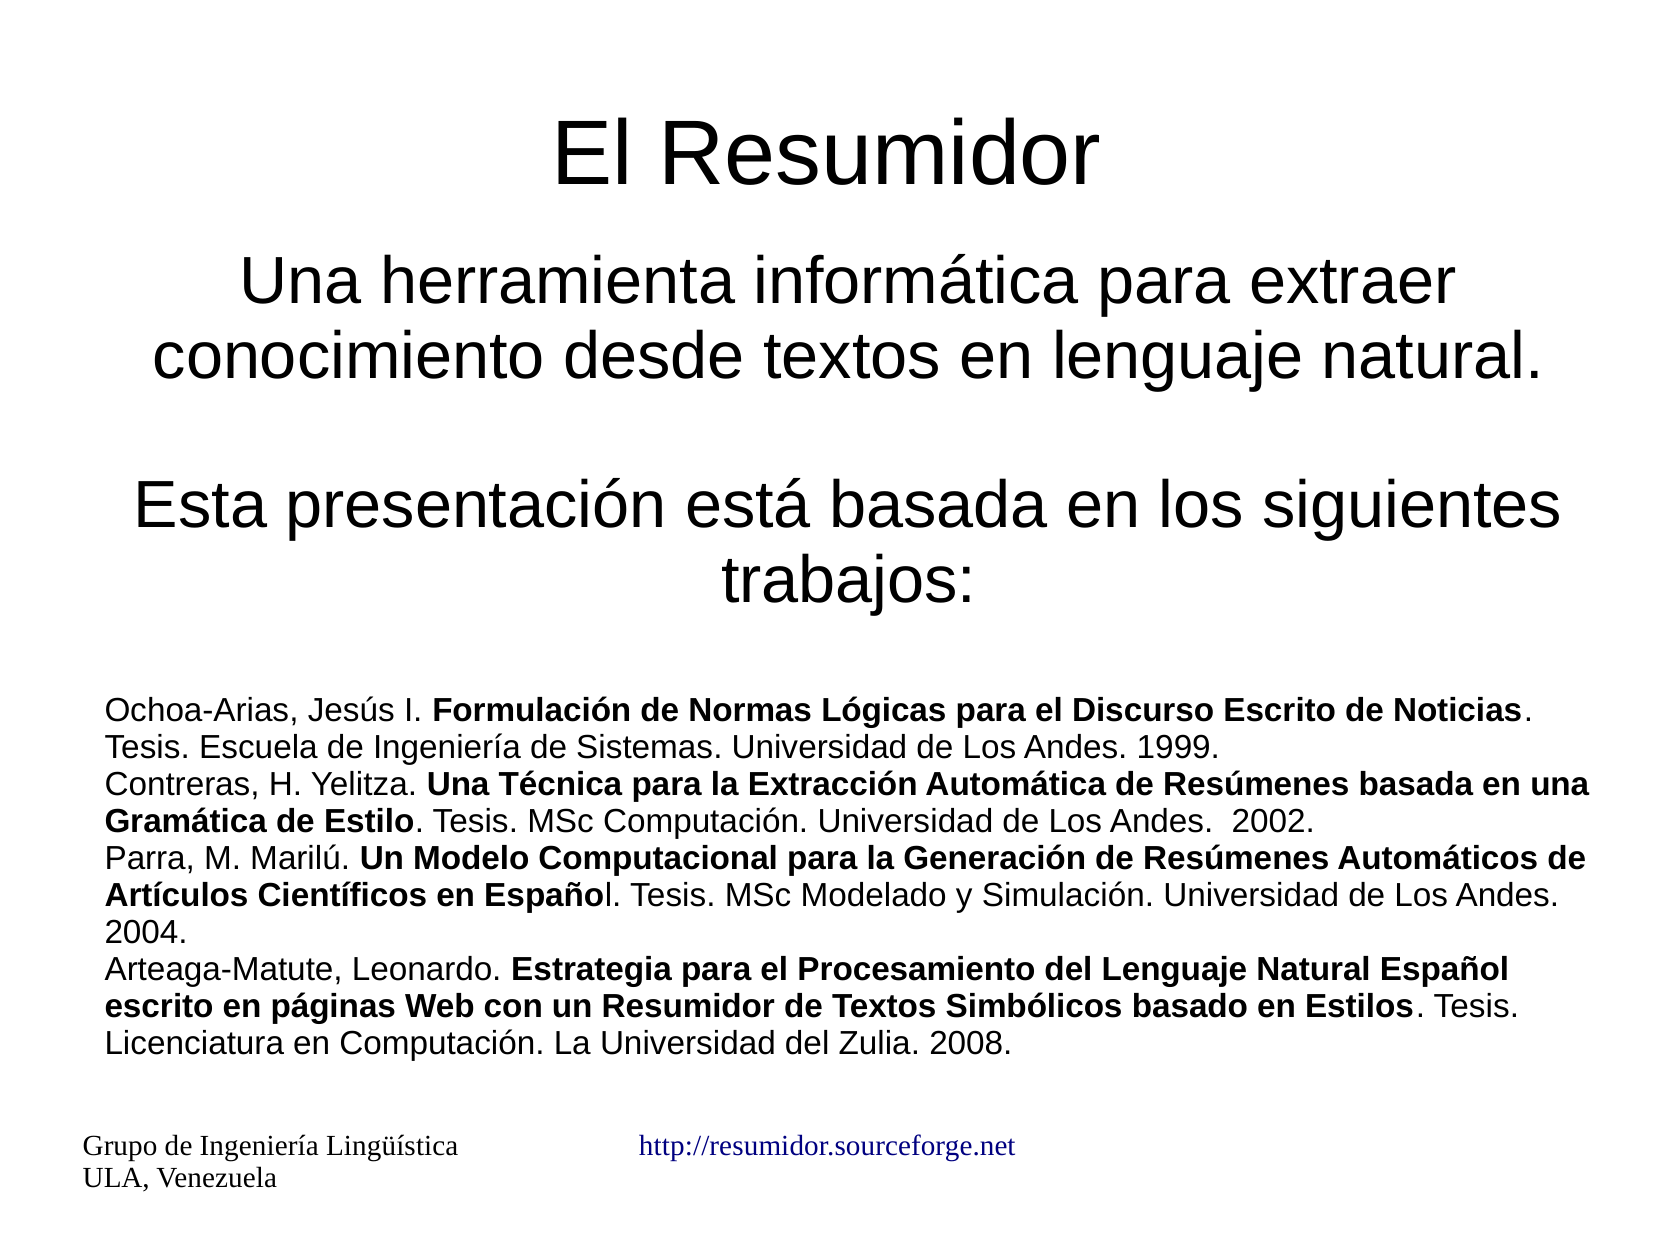

# El Resumidor
Una herramienta informática para extraer conocimiento desde textos en lenguaje natural.
Esta presentación está basada en los siguientes trabajos:
Ochoa-Arias, Jesús I. Formulación de Normas Lógicas para el Discurso Escrito de Noticias. Tesis. Escuela de Ingeniería de Sistemas. Universidad de Los Andes. 1999.
Contreras, H. Yelitza. Una Técnica para la Extracción Automática de Resúmenes basada en una Gramática de Estilo. Tesis. MSc Computación. Universidad de Los Andes. 2002.
Parra, M. Marilú. Un Modelo Computacional para la Generación de Resúmenes Automáticos de Artículos Científicos en Español. Tesis. MSc Modelado y Simulación. Universidad de Los Andes. 2004.
Arteaga-Matute, Leonardo. Estrategia para el Procesamiento del Lenguaje Natural Español escrito en páginas Web con un Resumidor de Textos Simbólicos basado en Estilos. Tesis. Licenciatura en Computación. La Universidad del Zulia. 2008.